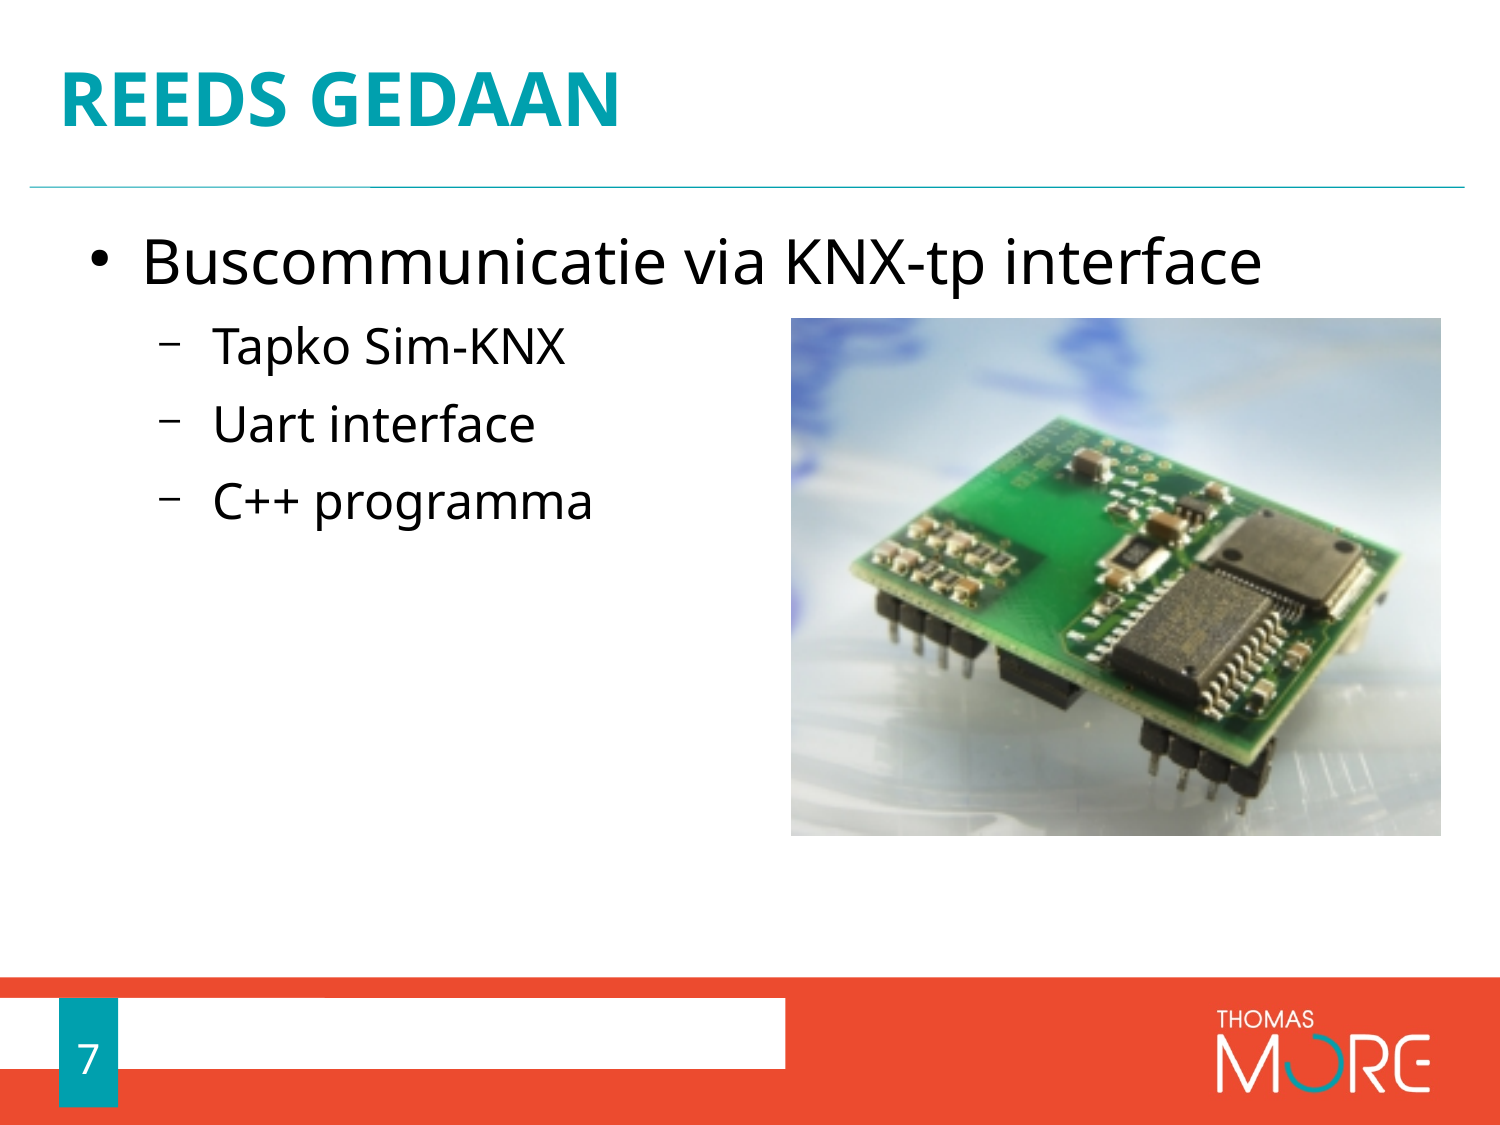

Reeds Gedaan
# Buscommunicatie via KNX-tp interface
Tapko Sim-KNX
Uart interface
C++ programma